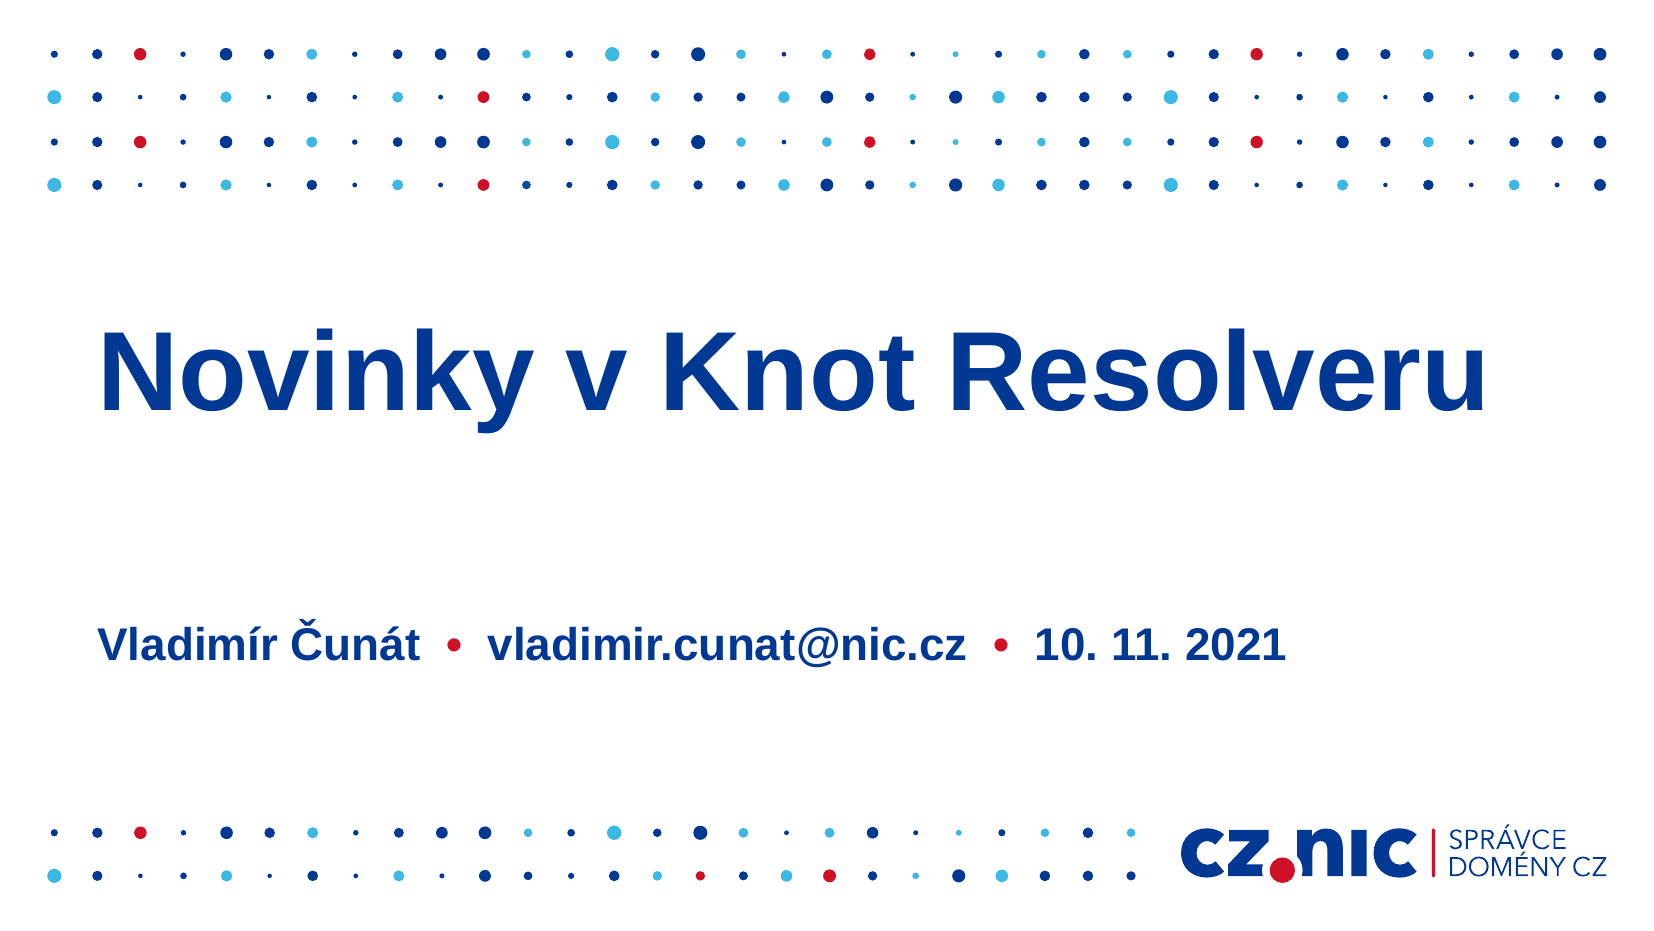

Novinky v Knot Resolveru
Vladimír Čunát • vladimir.cunat@nic.cz • 10. 11. 2021